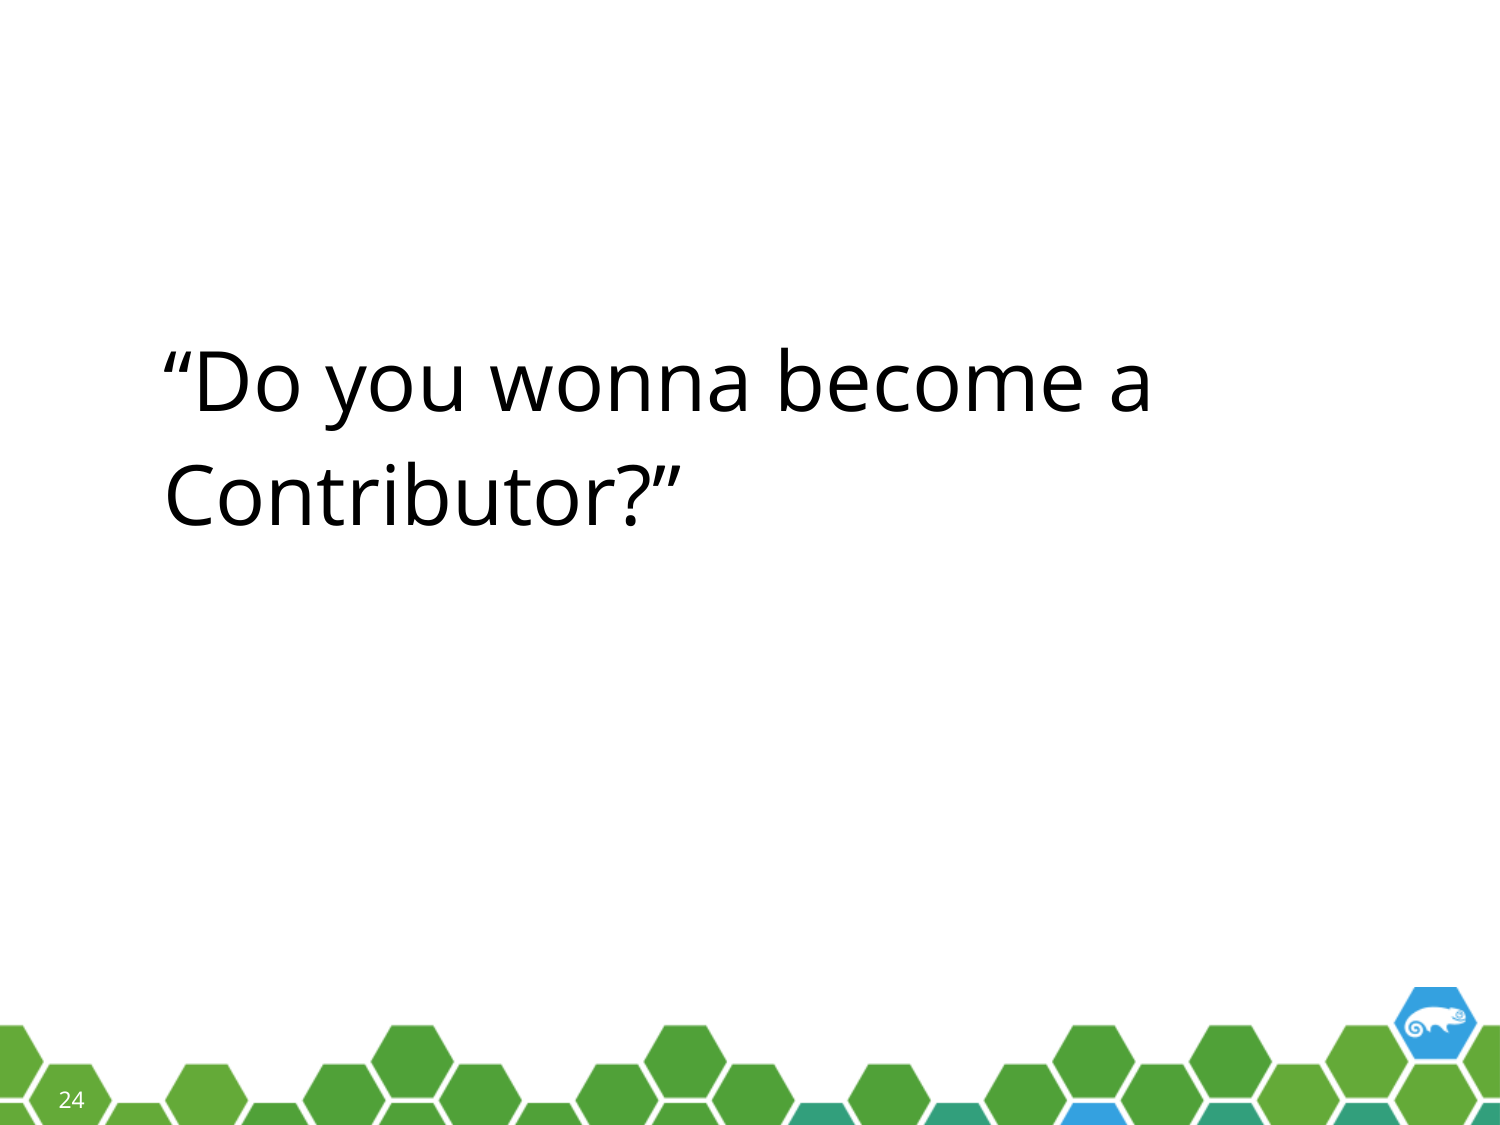

#
“Do you wonna become a Contributor?”